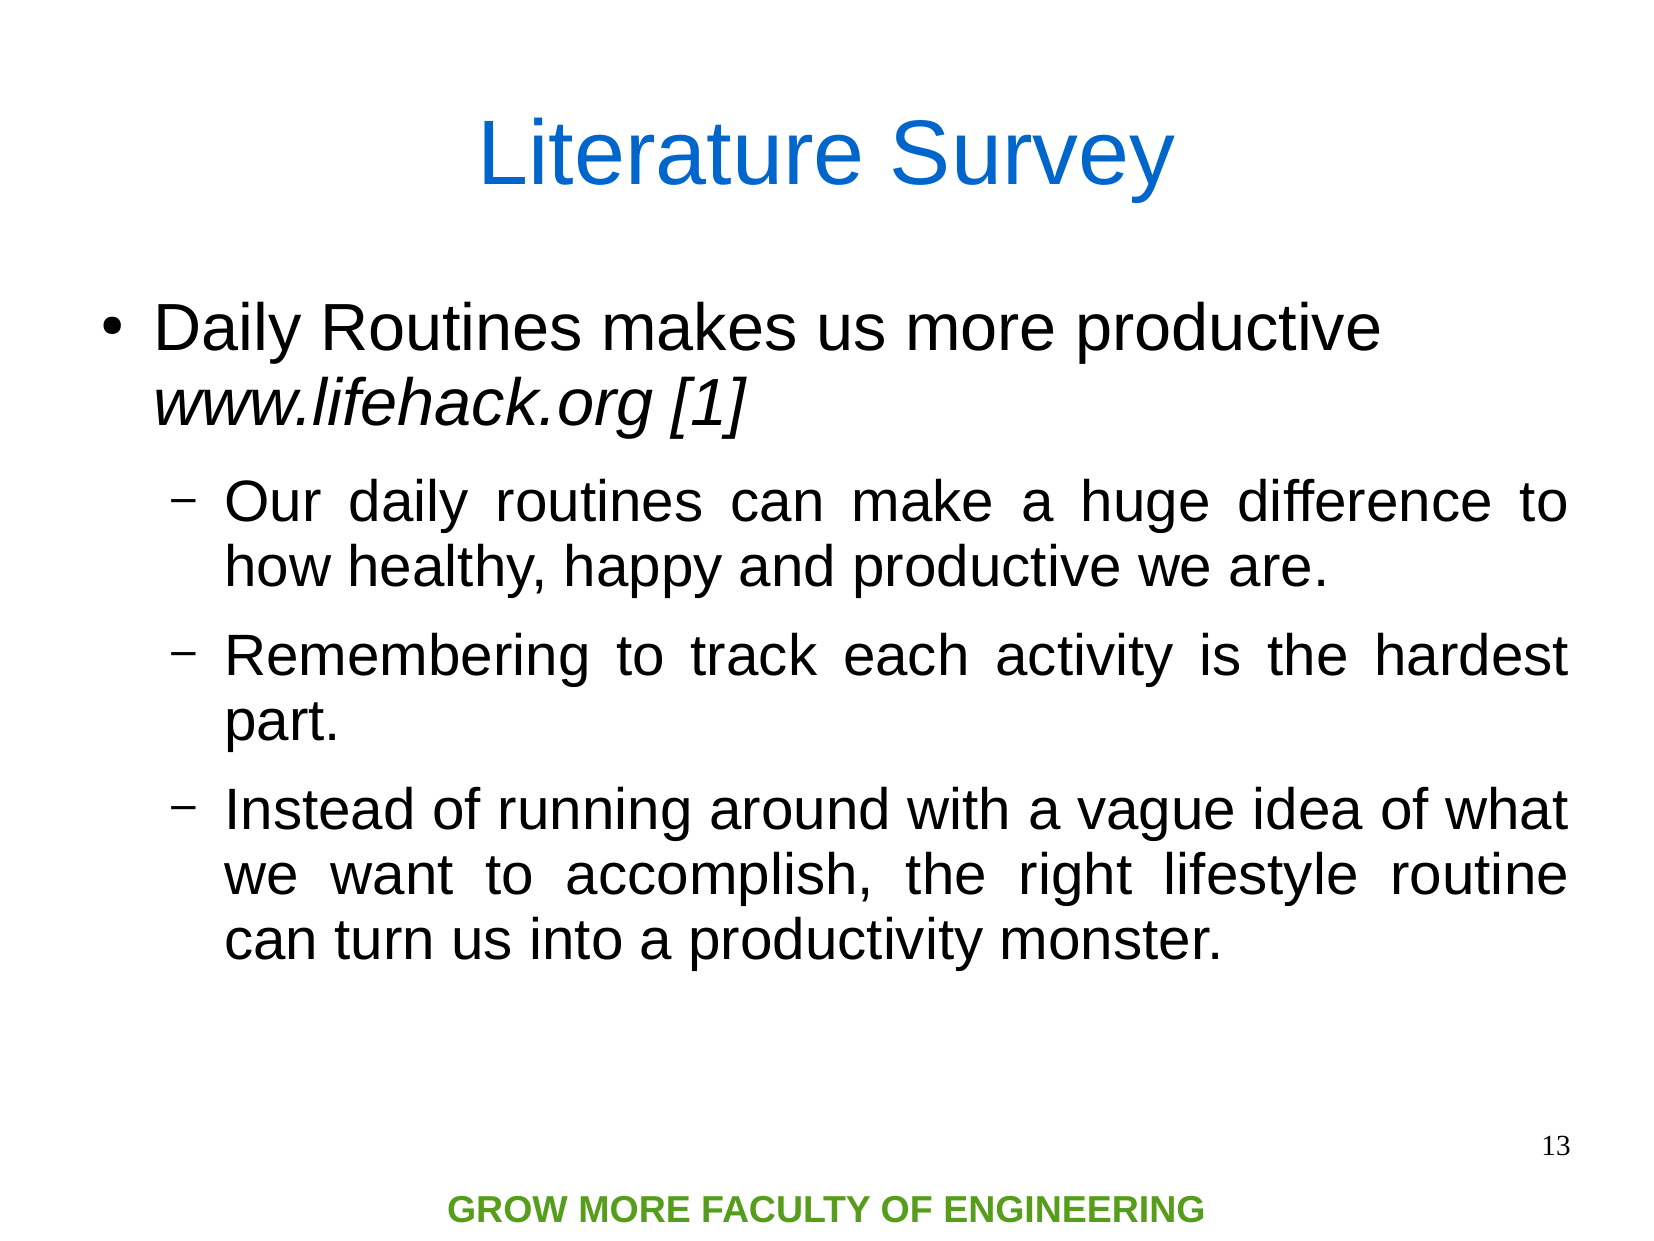

# Literature Survey
Daily Routines makes us more productive www.lifehack.org [1]
Our daily routines can make a huge difference to how healthy, happy and productive we are.
Remembering to track each activity is the hardest part.
Instead of running around with a vague idea of what we want to accomplish, the right lifestyle routine can turn us into a productivity monster.
13